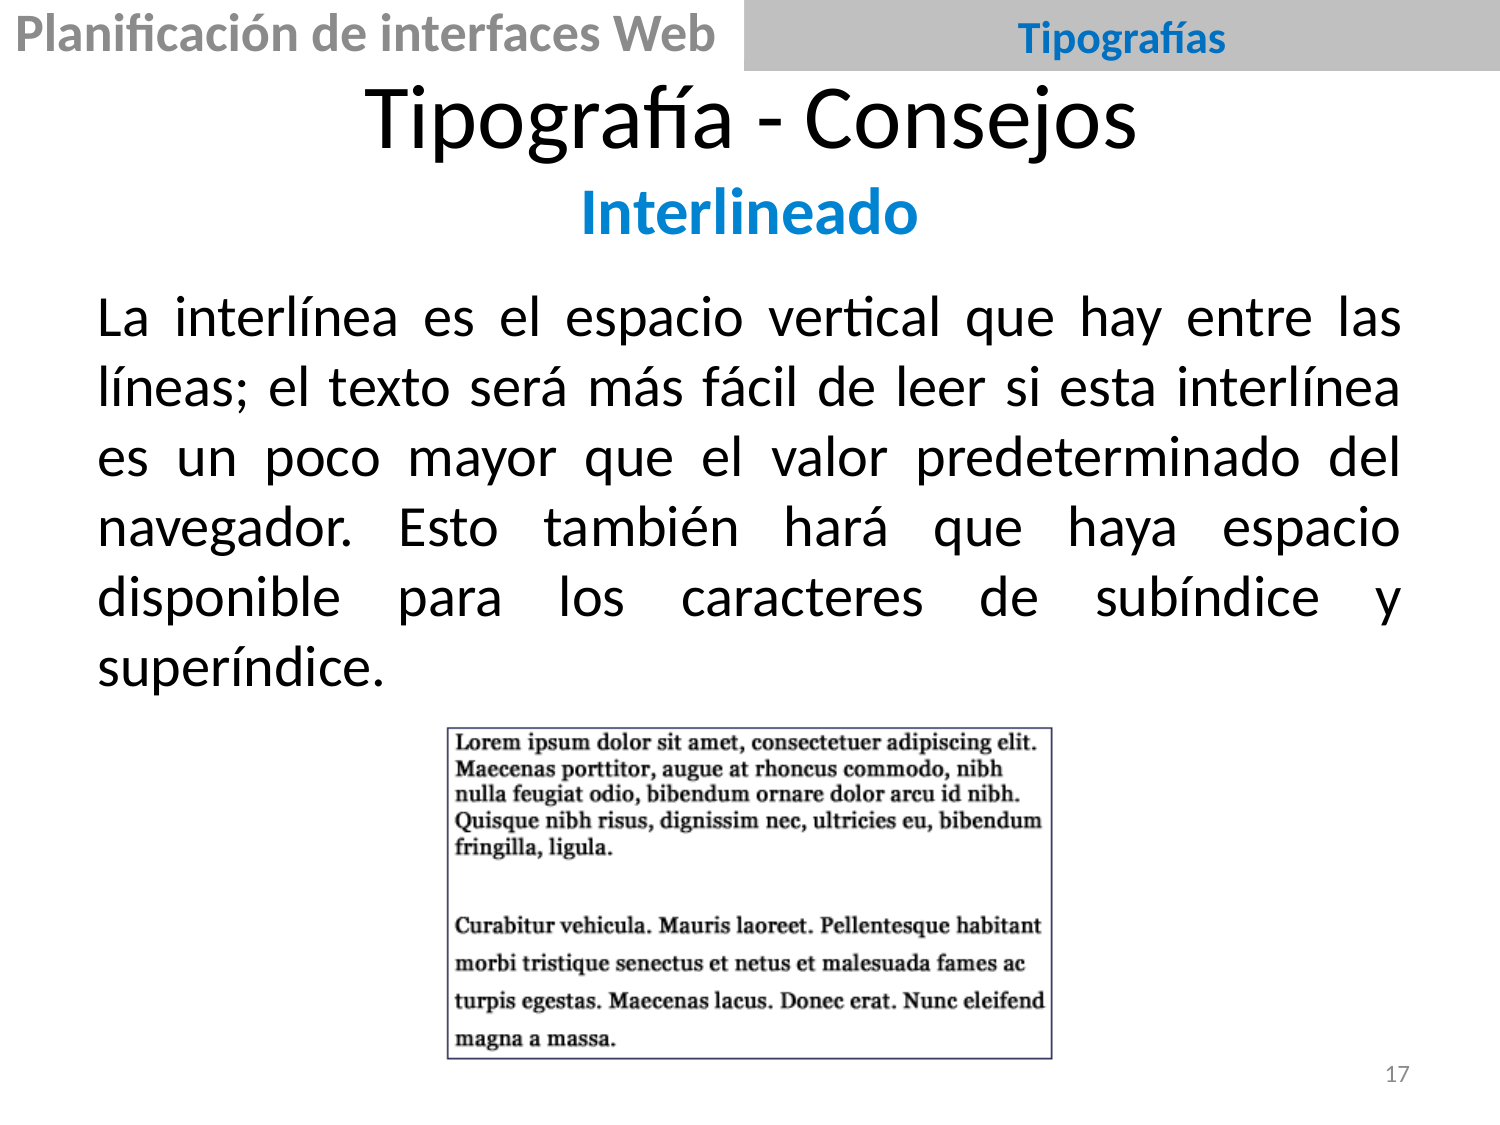

Planificación de interfaces Web
Tipografías
# Tipografía - Consejos
Interlineado
La interlínea es el espacio vertical que hay entre las líneas; el texto será más fácil de leer si esta interlínea es un poco mayor que el valor predeterminado del navegador. Esto también hará que haya espacio disponible para los caracteres de subíndice y superíndice.